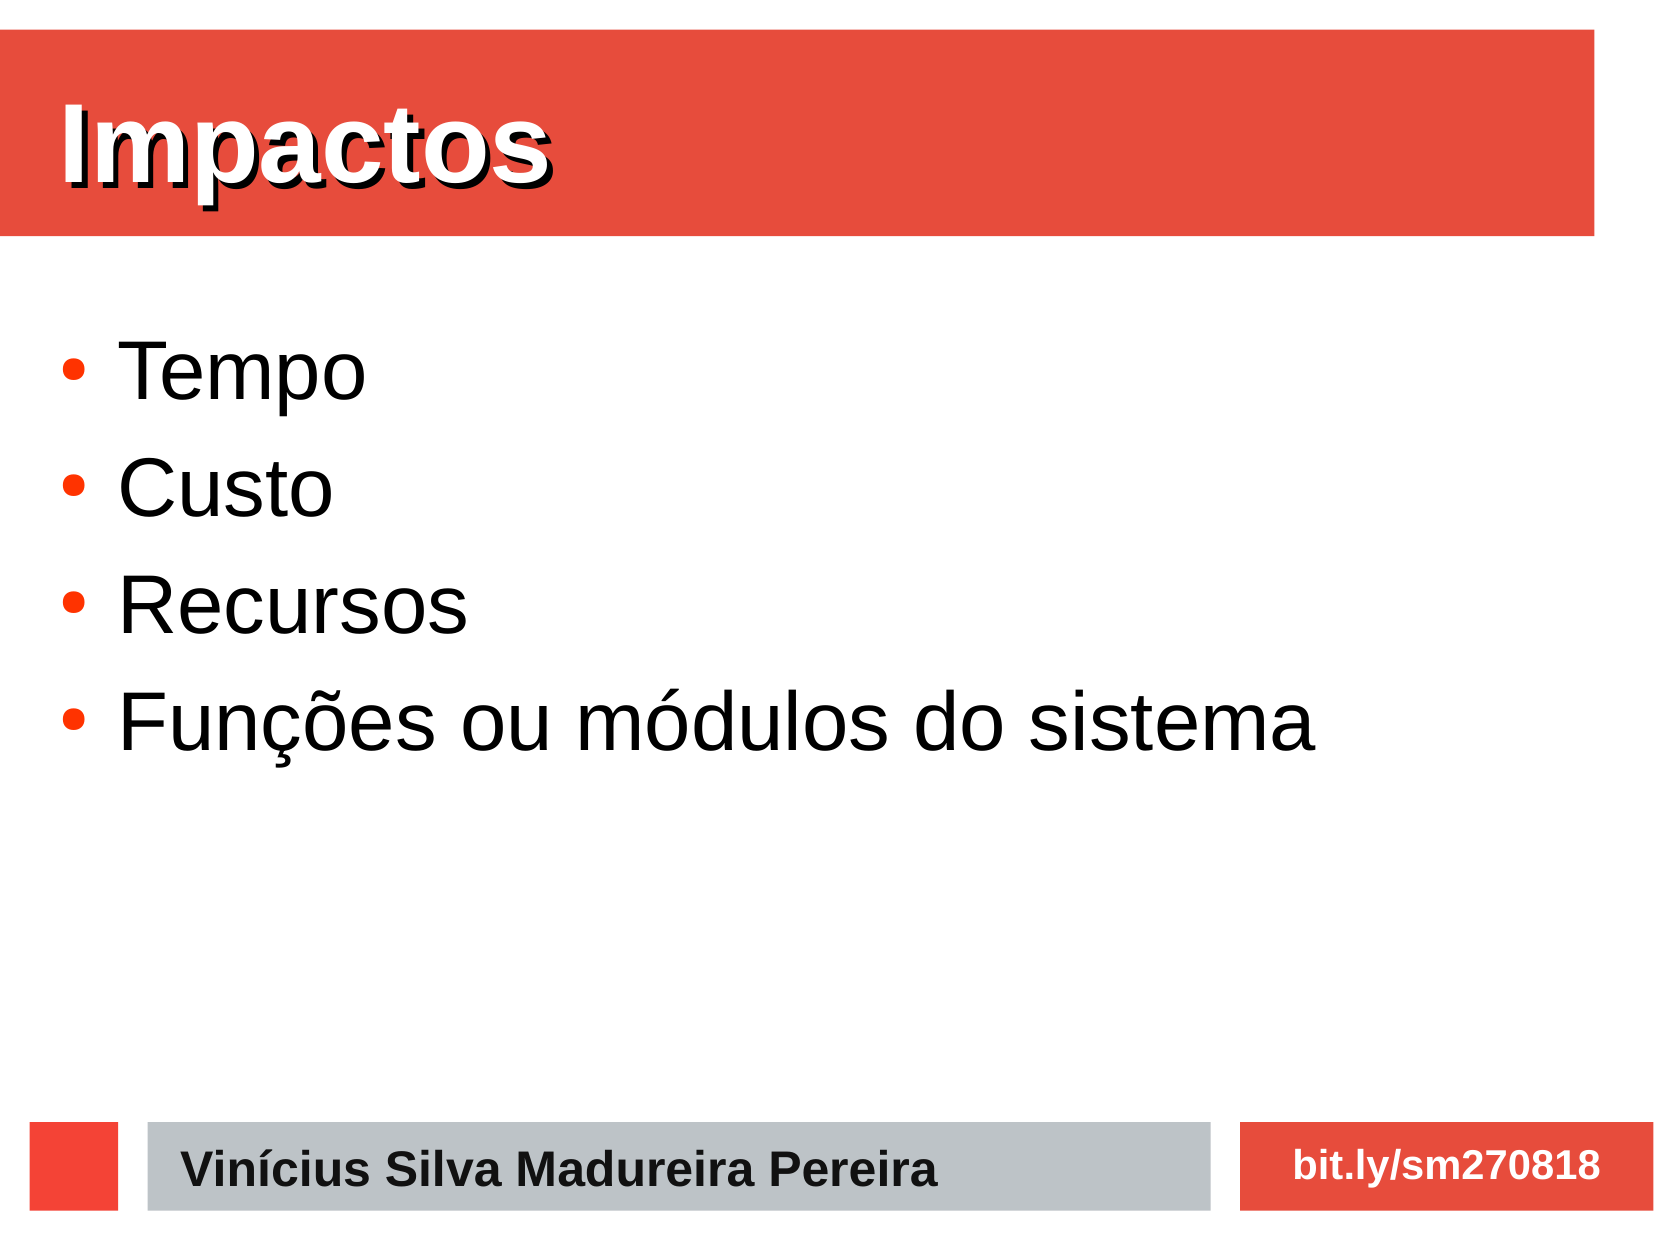

# Impactos
 Tempo
 Custo
 Recursos
 Funções ou módulos do sistema
Vinícius Silva Madureira Pereira
bit.ly/sm270818